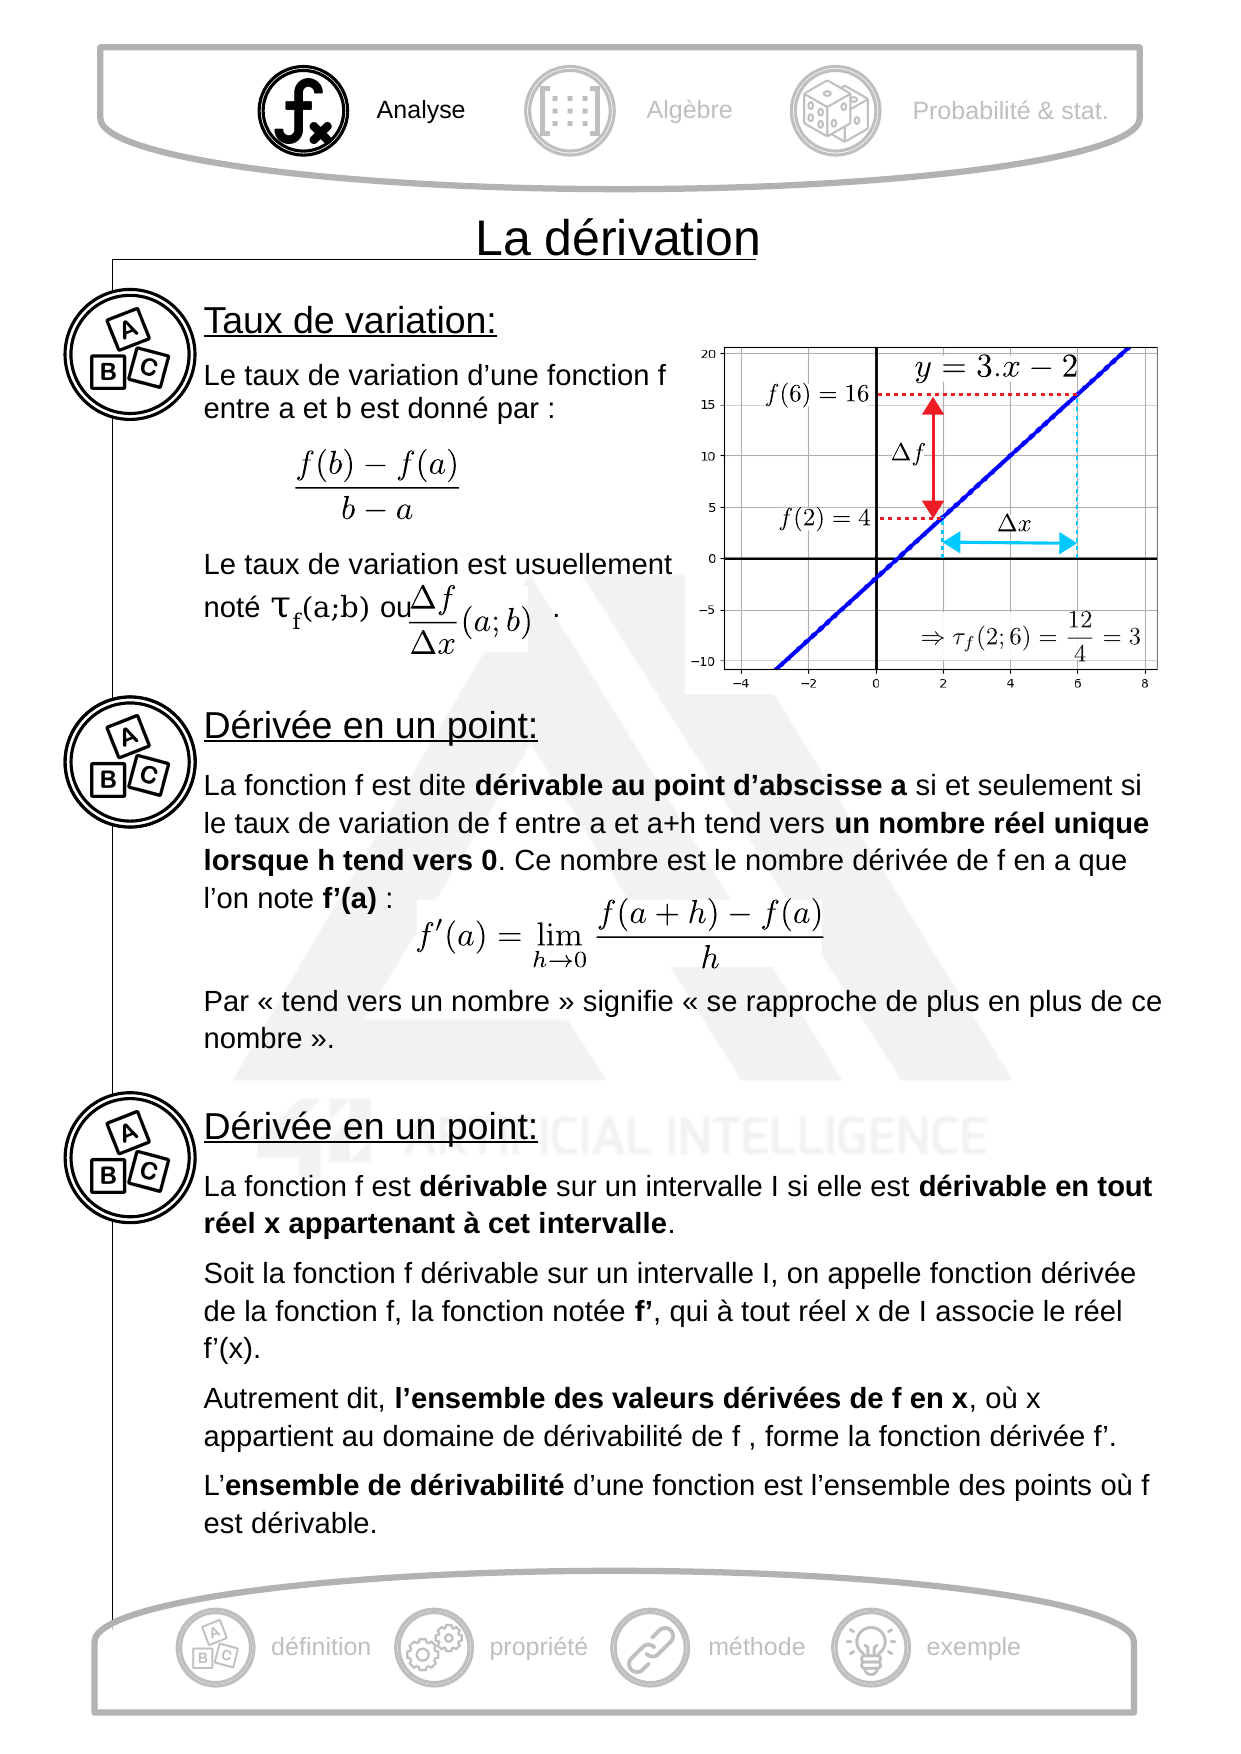

Algèbre
Analyse
Probabilité & stat.
La dérivation
Taux de variation:
Le taux de variation d’une fonction f entre a et b est donné par :
Le taux de variation est usuellement noté τf(a;b) ou .
Dérivée en un point:
La fonction f est dite dérivable au point d’abscisse a si et seulement si le taux de variation de f entre a et a+h tend vers un nombre réel unique lorsque h tend vers 0. Ce nombre est le nombre dérivée de f en a que l’on note f’(a) :
Par « tend vers un nombre » signifie « se rapproche de plus en plus de ce nombre ».
Dérivée en un point:
La fonction f est dérivable sur un intervalle I si elle est dérivable en tout réel x appartenant à cet intervalle.
Soit la fonction f dérivable sur un intervalle I, on appelle fonction dérivée de la fonction f, la fonction notée f’, qui à tout réel x de I associe le réel f’(x).
Autrement dit, l’ensemble des valeurs dérivées de f en x, où x appartient au domaine de dérivabilité de f , forme la fonction dérivée f’.
L’ensemble de dérivabilité d’une fonction est l’ensemble des points où f est dérivable.
définition
propriété
exemple
méthode